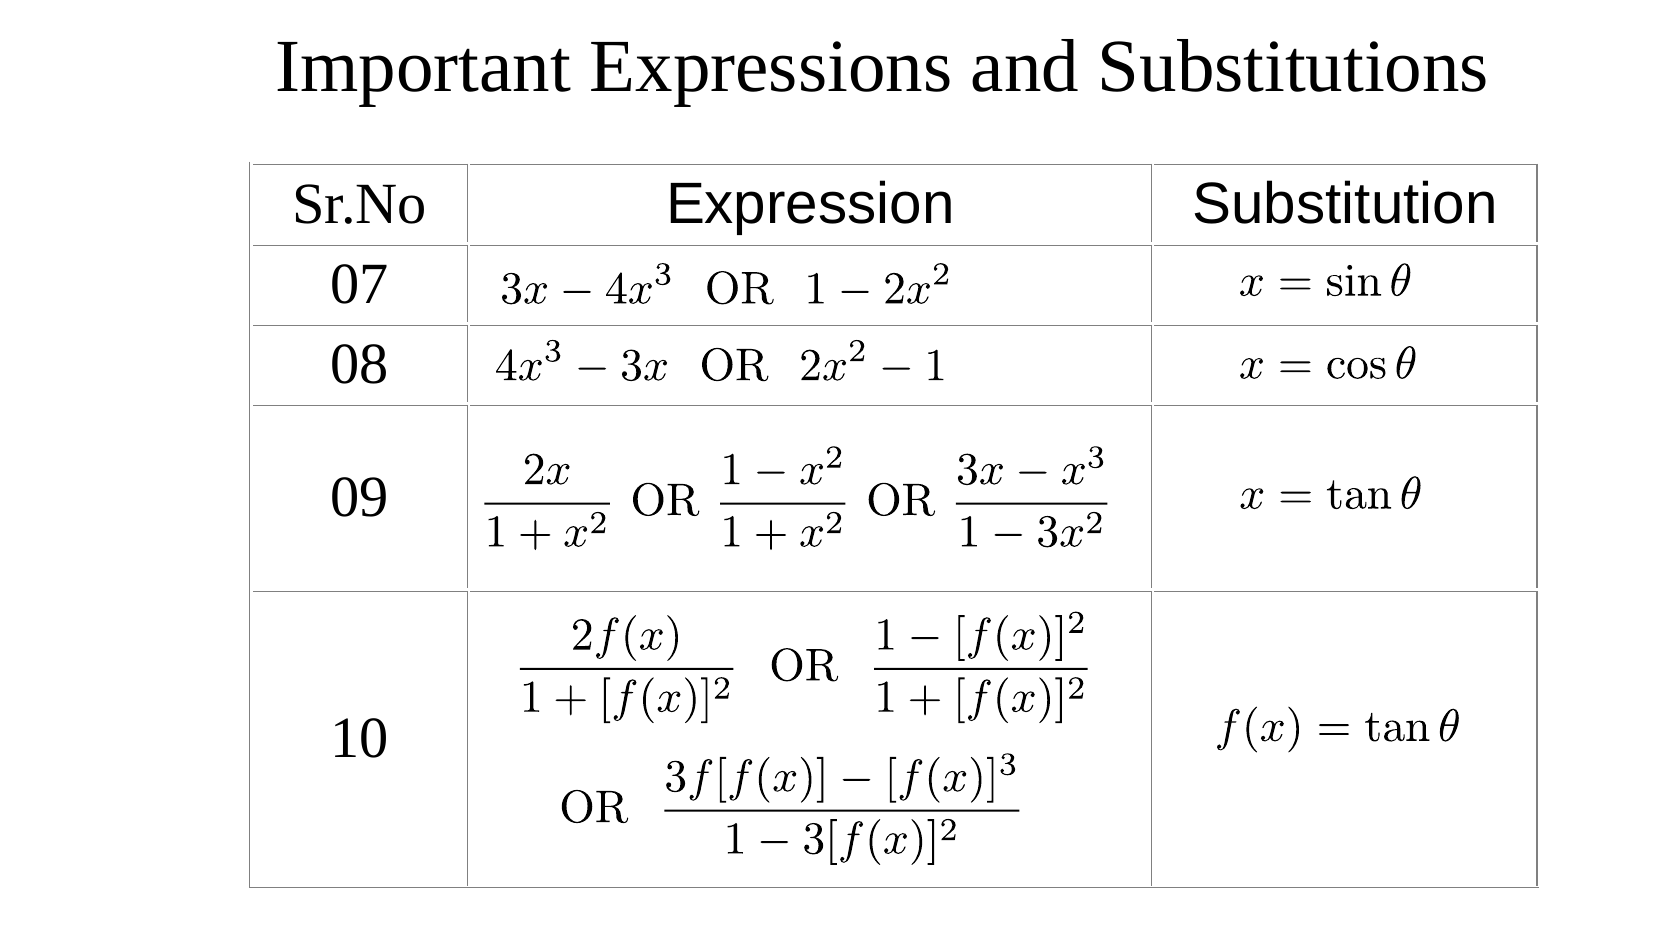

# Important Expressions and Substitutions
| Sr.No | Expression | Substitution |
| --- | --- | --- |
| 07 | | |
| 08 | | |
| 09 | | |
| 10 | | |